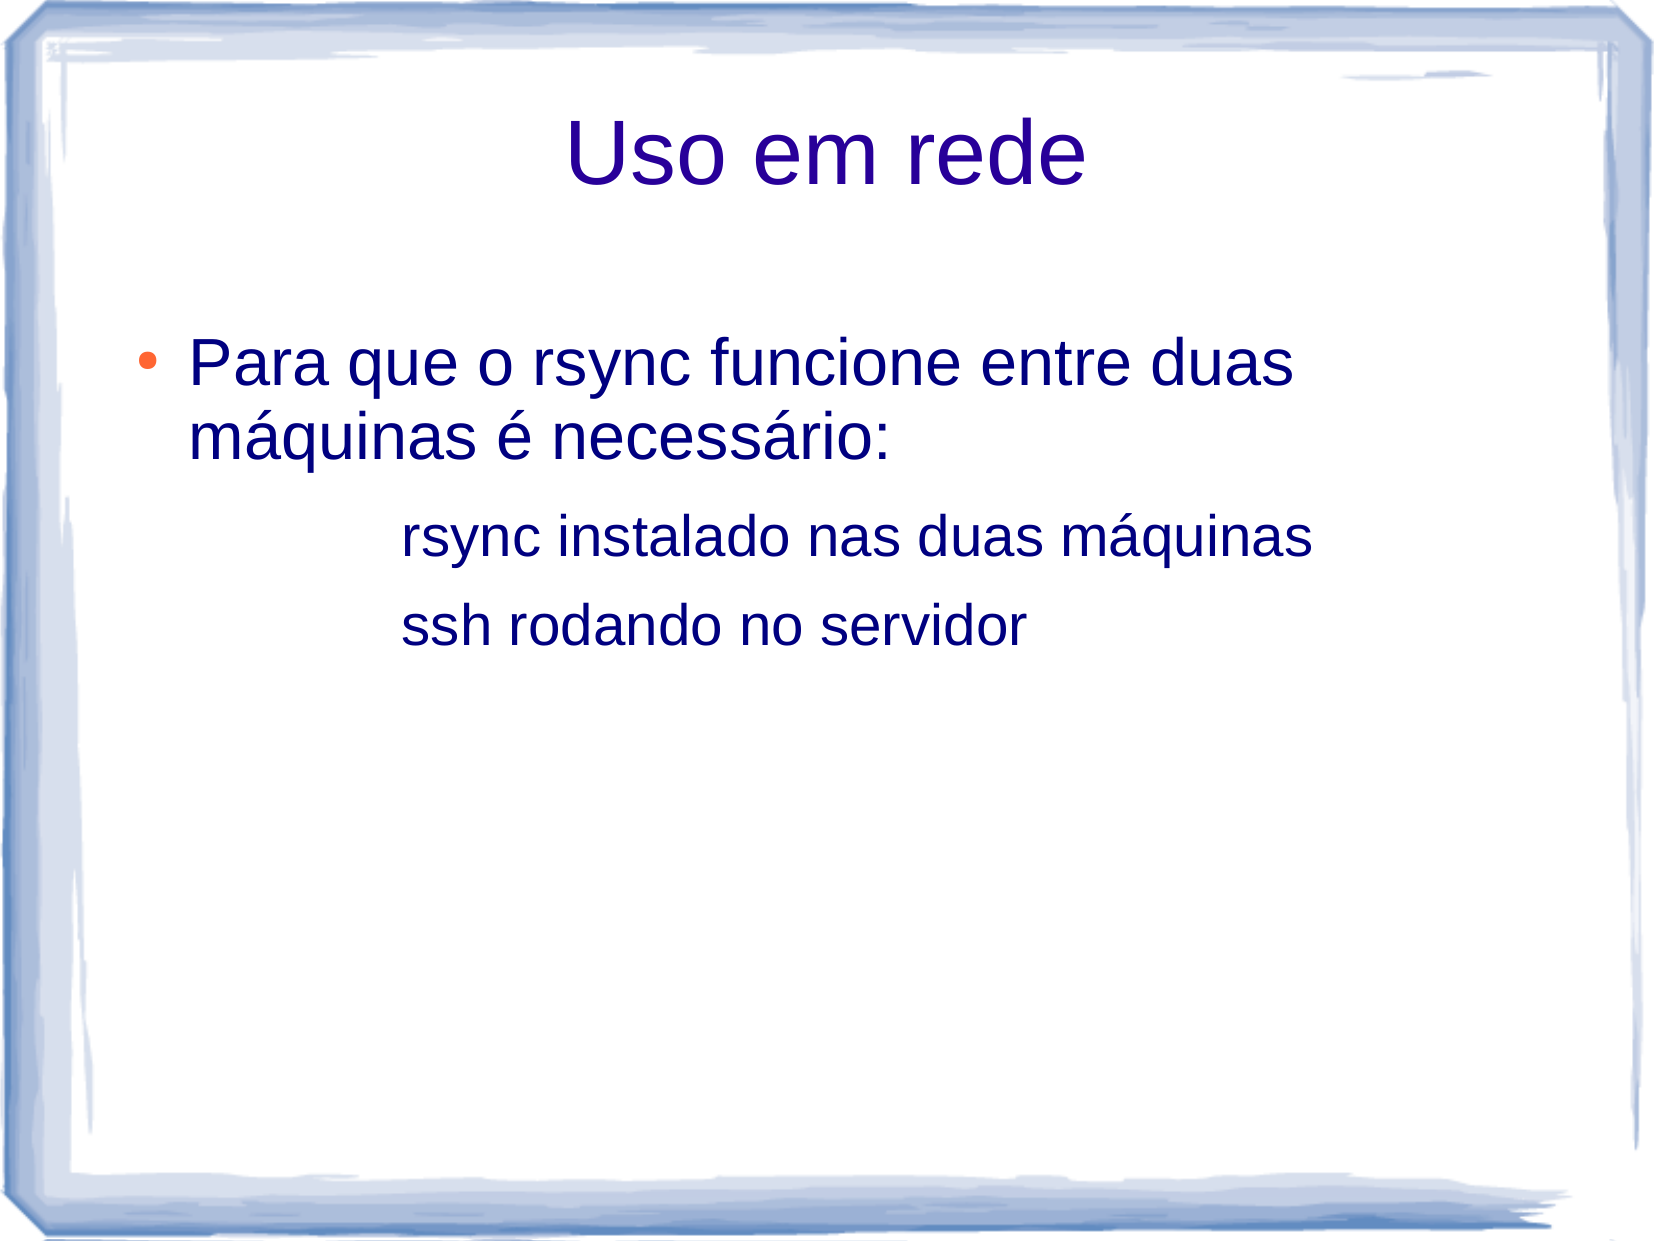

# Uso em rede
Para que o rsync funcione entre duas máquinas é necessário:
rsync instalado nas duas máquinas
ssh rodando no servidor